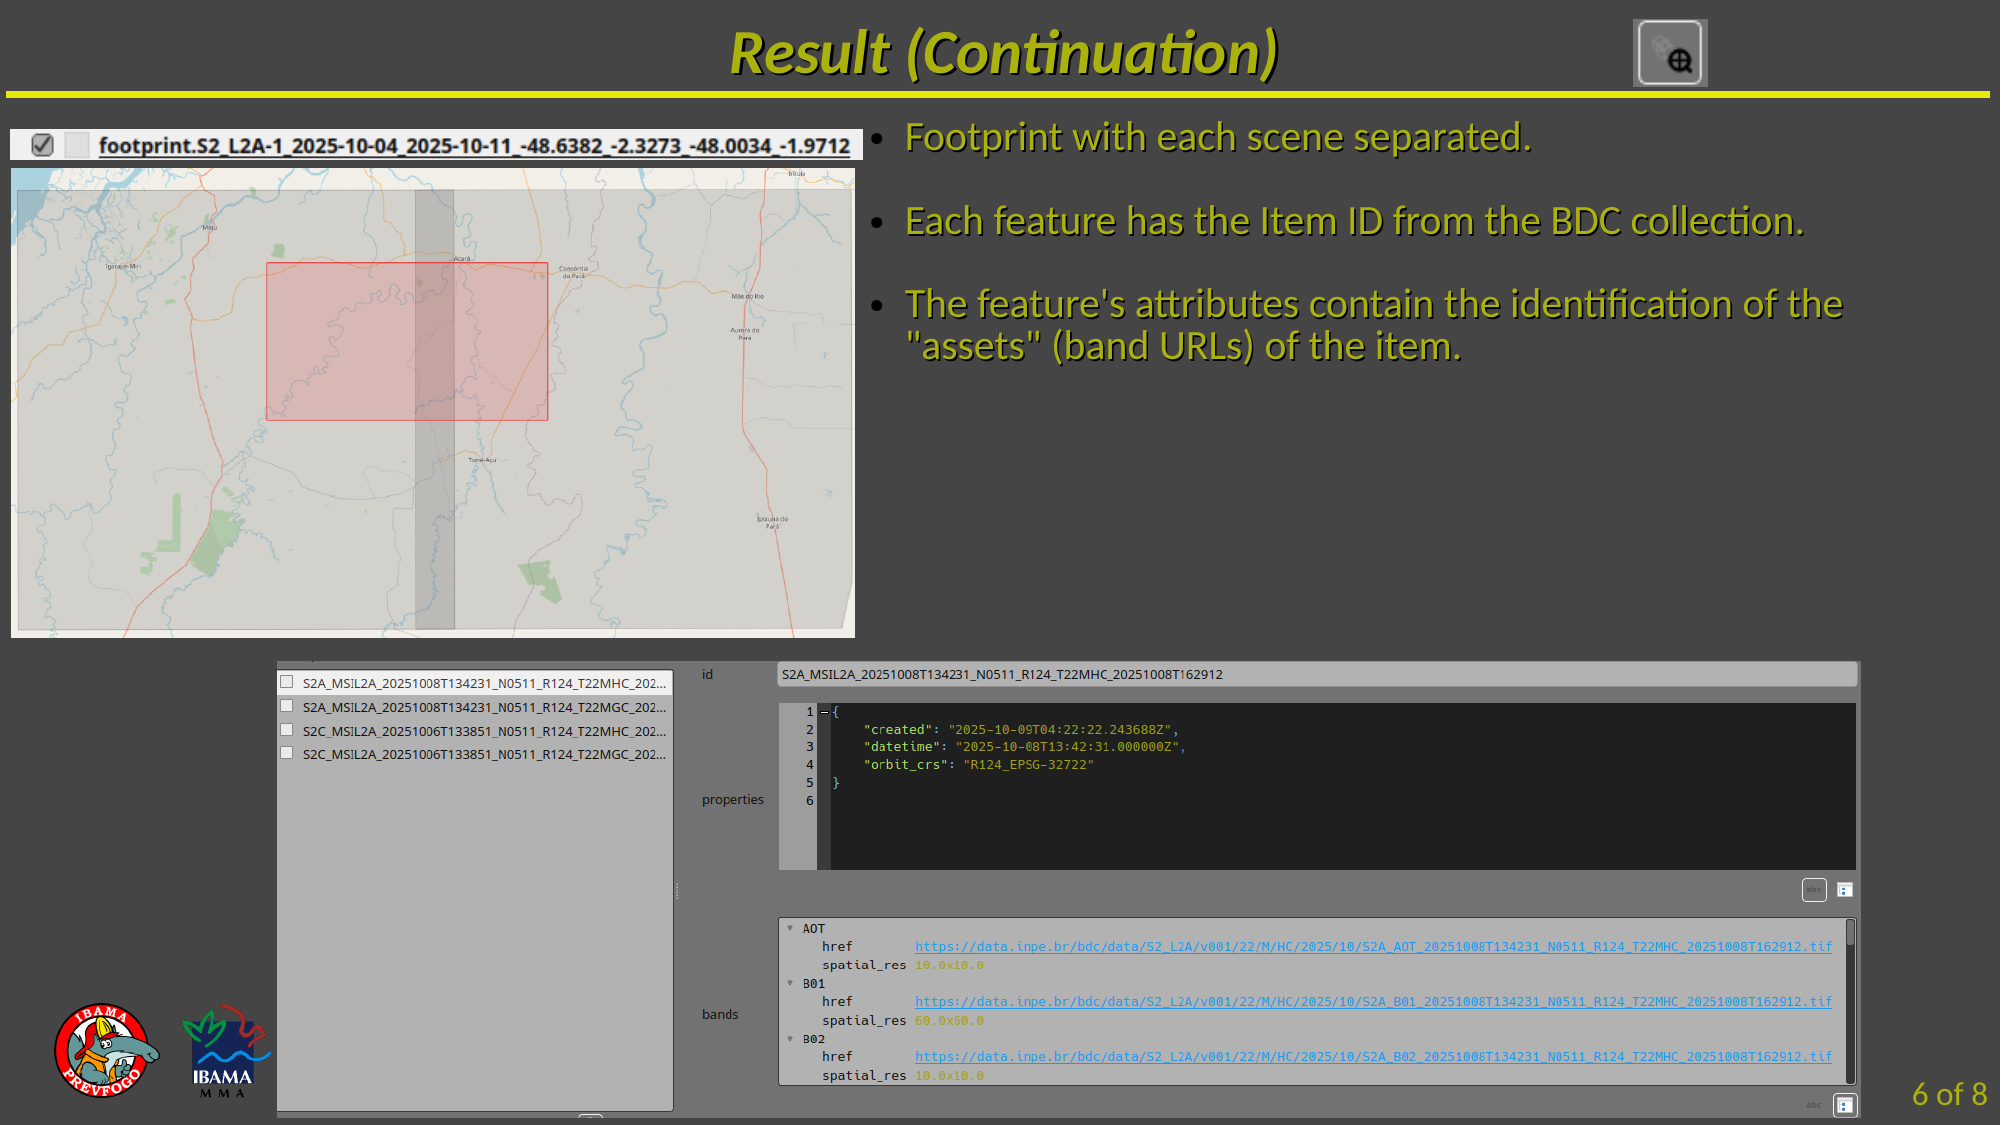

# Result (Continuation)
Footprint with each scene separated.
Each feature has the Item ID from the BDC collection.
The feature's attributes contain the identification of the "assets" (band URLs) of the item.
 of 8